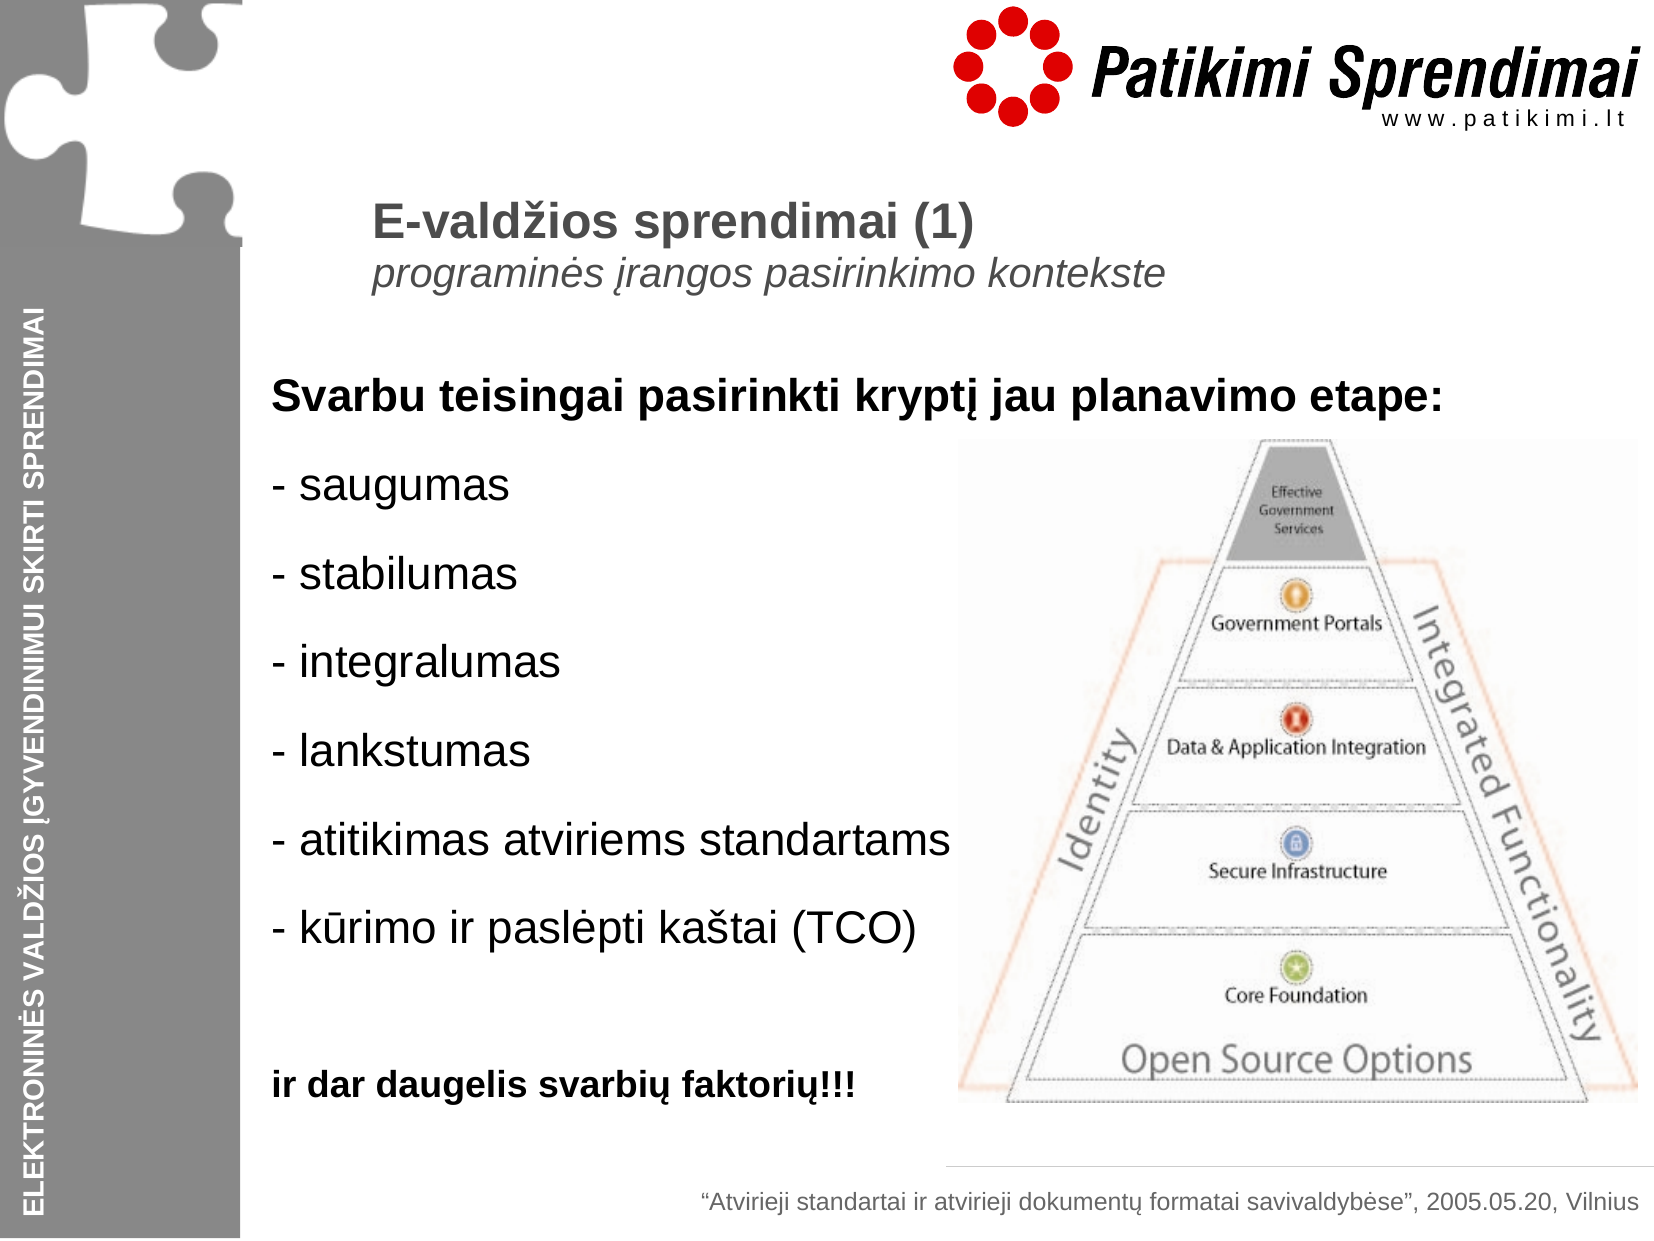

E-valdžios sprendimai (1)
programinės įrangos pasirinkimo kontekste
Svarbu teisingai pasirinkti kryptį jau planavimo etape:
- saugumas
- stabilumas
- integralumas
- lankstumas
- atitikimas atviriems standartams
- kūrimo ir paslėpti kaštai (TCO)
ir dar daugelis svarbių faktorių!!!